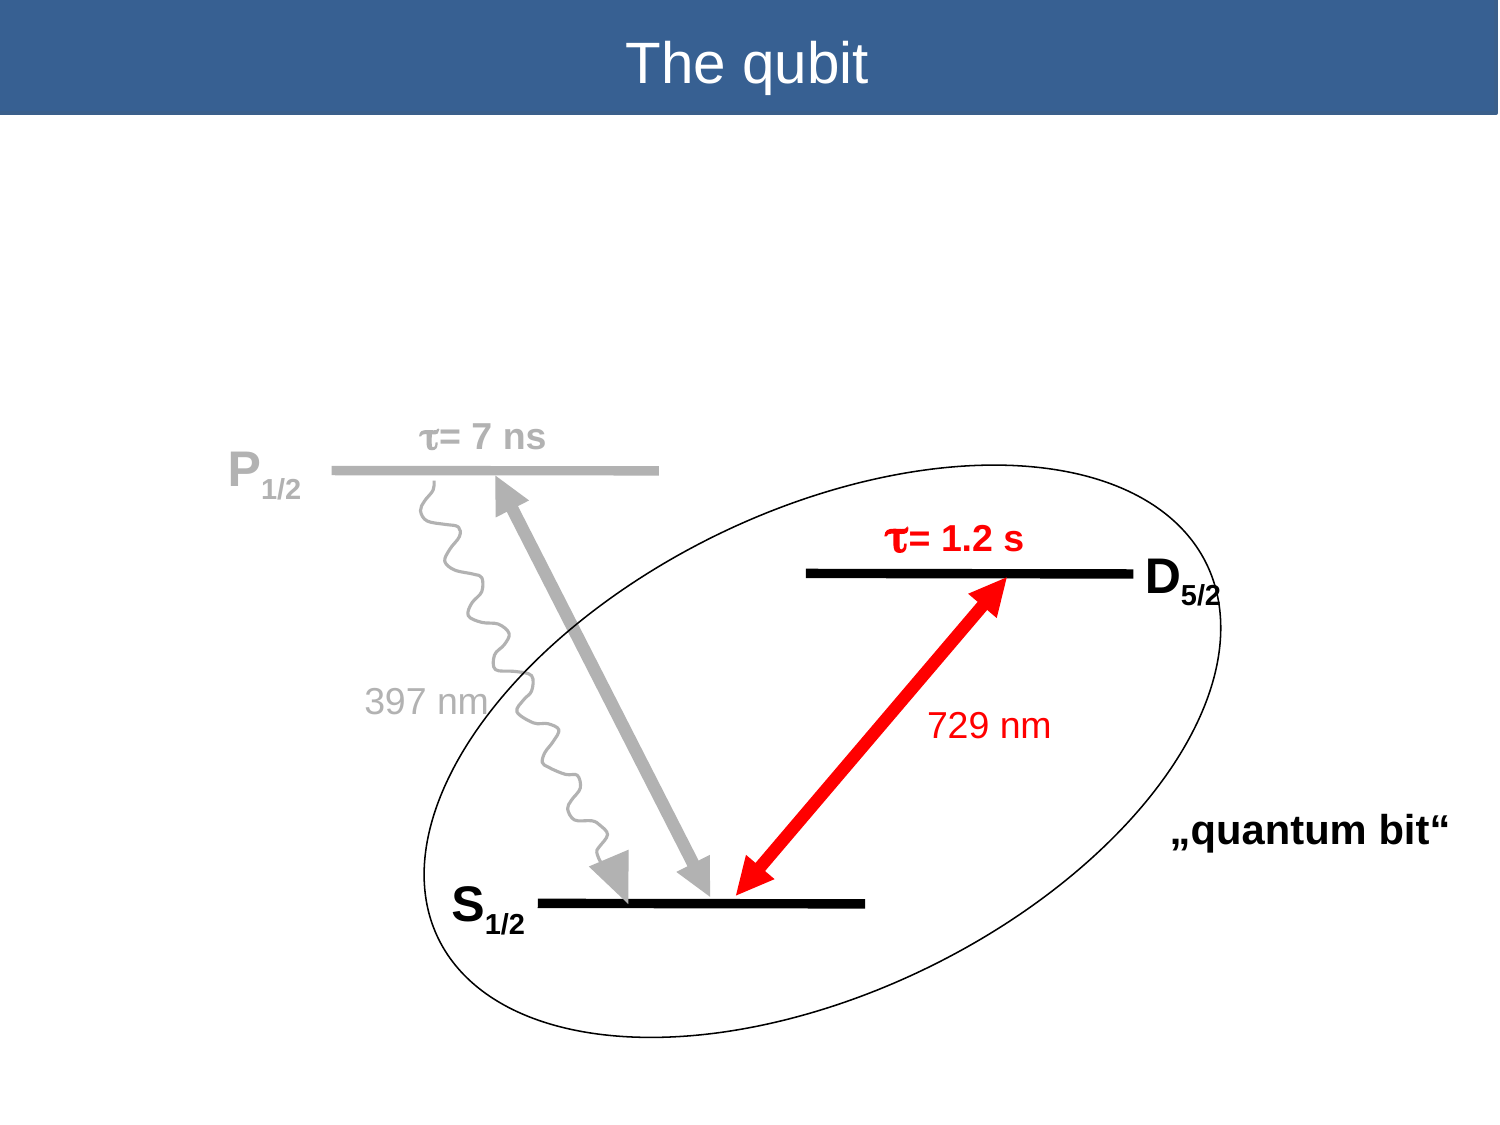

The qubit
t= 7 ns
P1/2
= 1.2 s
D5/2
397 nm
729 nm
„quantum bit“
S1/2